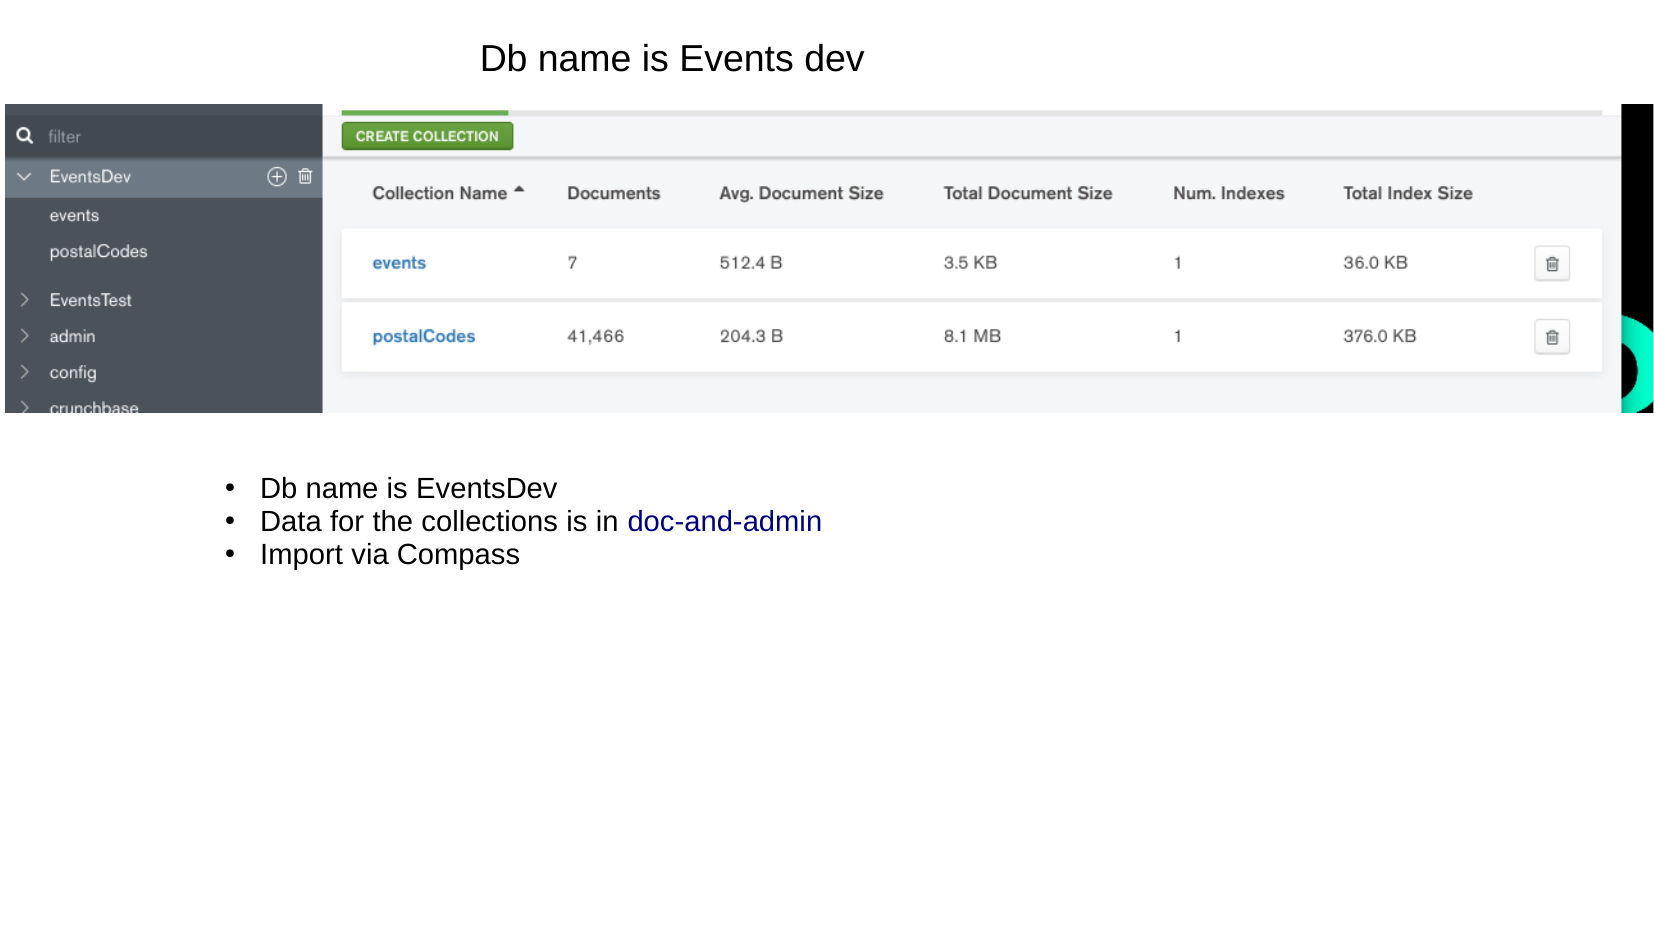

Db name is Events dev
Db name is EventsDev
Data for the collections is in doc-and-admin
Import via Compass